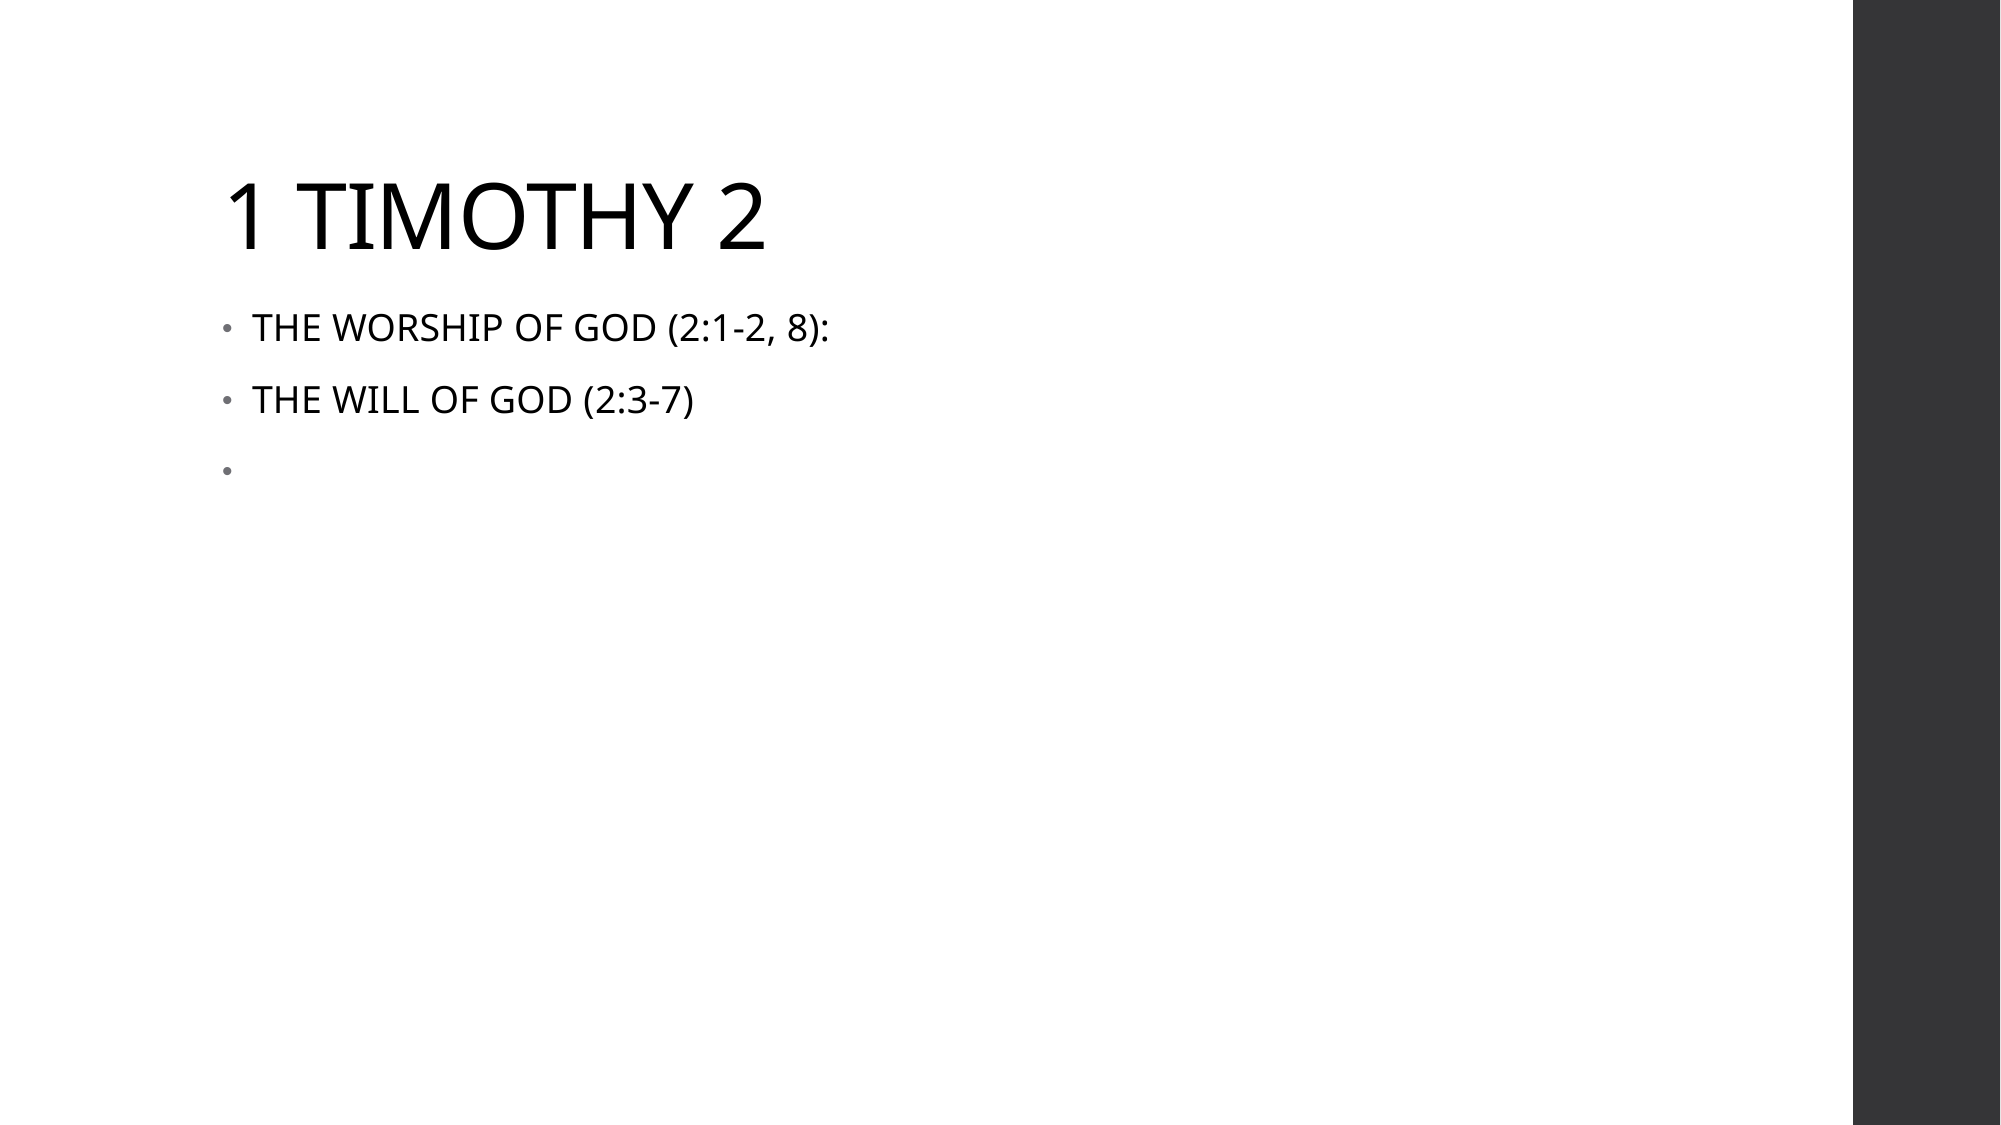

# 1 TIMOTHY 2
THE WORSHIP OF GOD (2:1-2, 8):
THE WILL OF GOD (2:3-7)